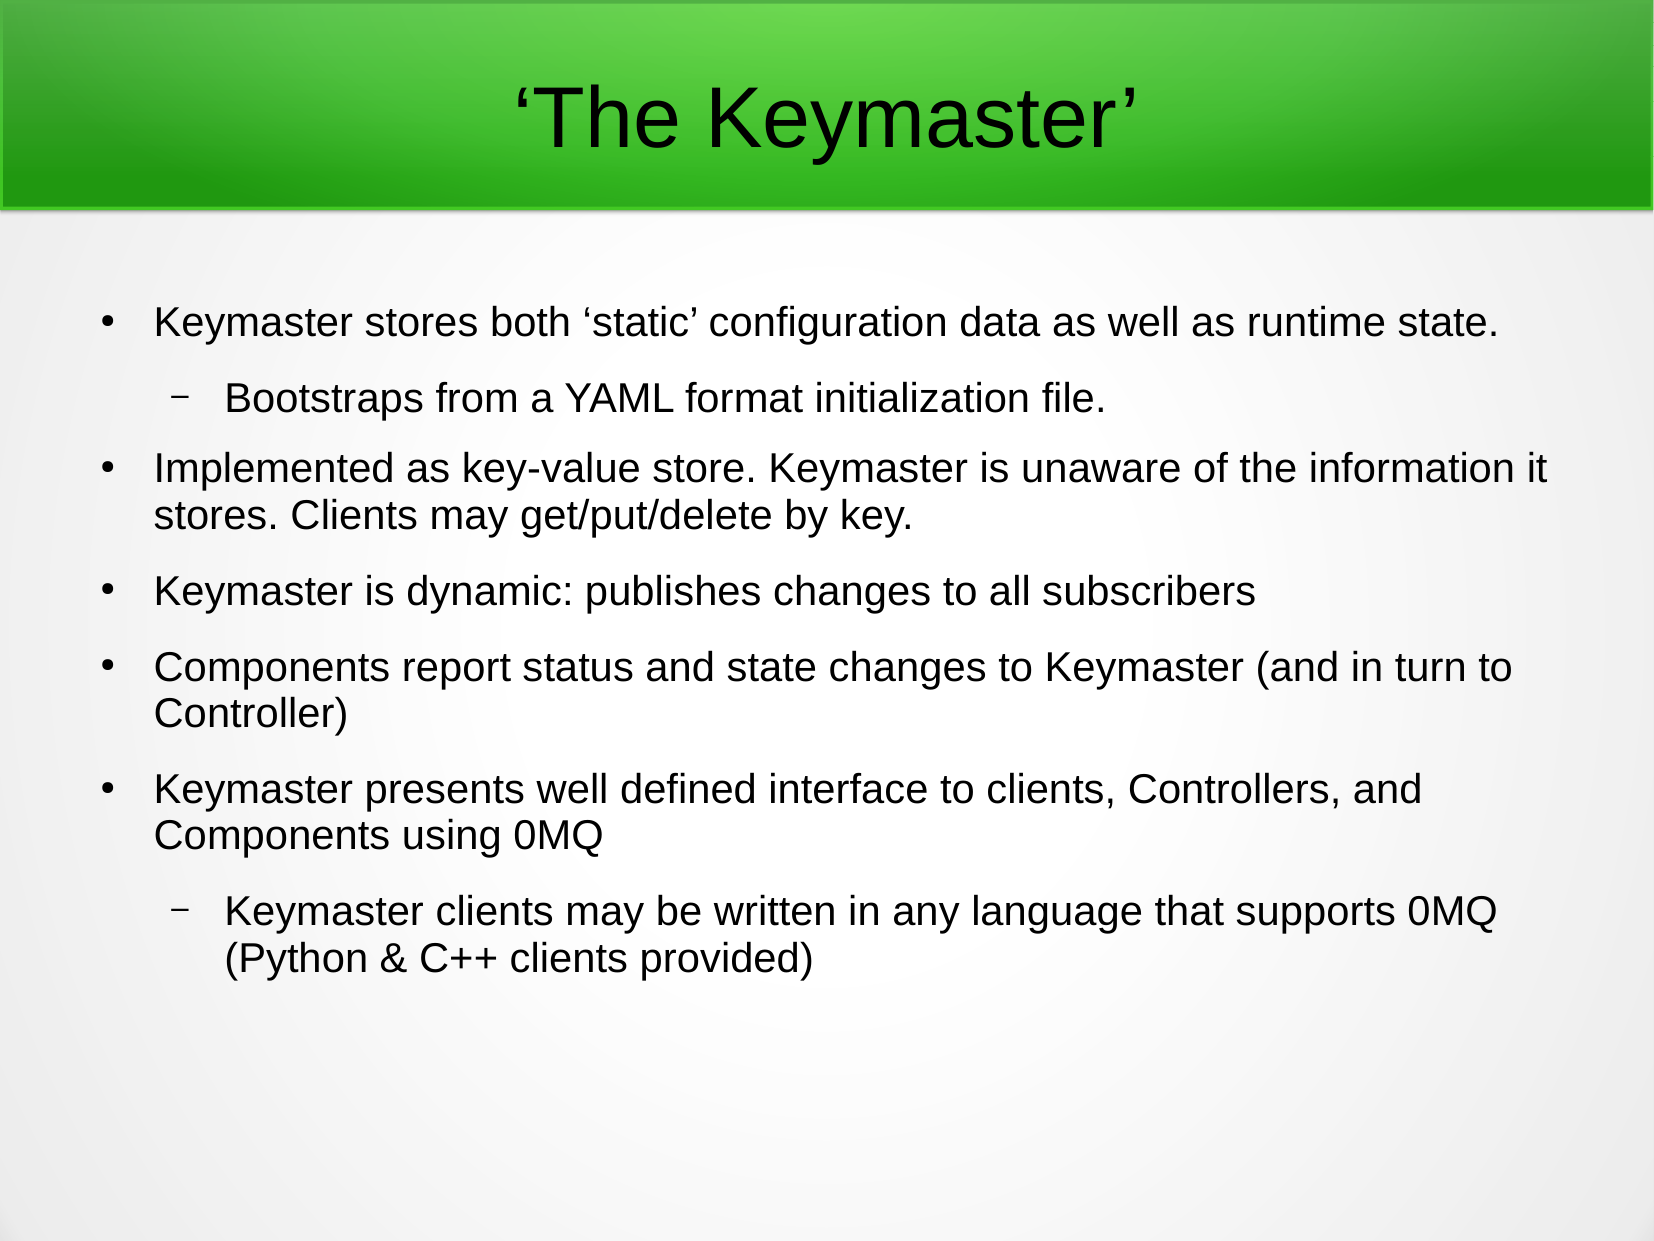

# ‘The Keymaster’
Keymaster stores both ‘static’ configuration data as well as runtime state.
Bootstraps from a YAML format initialization file.
Implemented as key-value store. Keymaster is unaware of the information it stores. Clients may get/put/delete by key.
Keymaster is dynamic: publishes changes to all subscribers
Components report status and state changes to Keymaster (and in turn to Controller)
Keymaster presents well defined interface to clients, Controllers, and Components using 0MQ
Keymaster clients may be written in any language that supports 0MQ (Python & C++ clients provided)